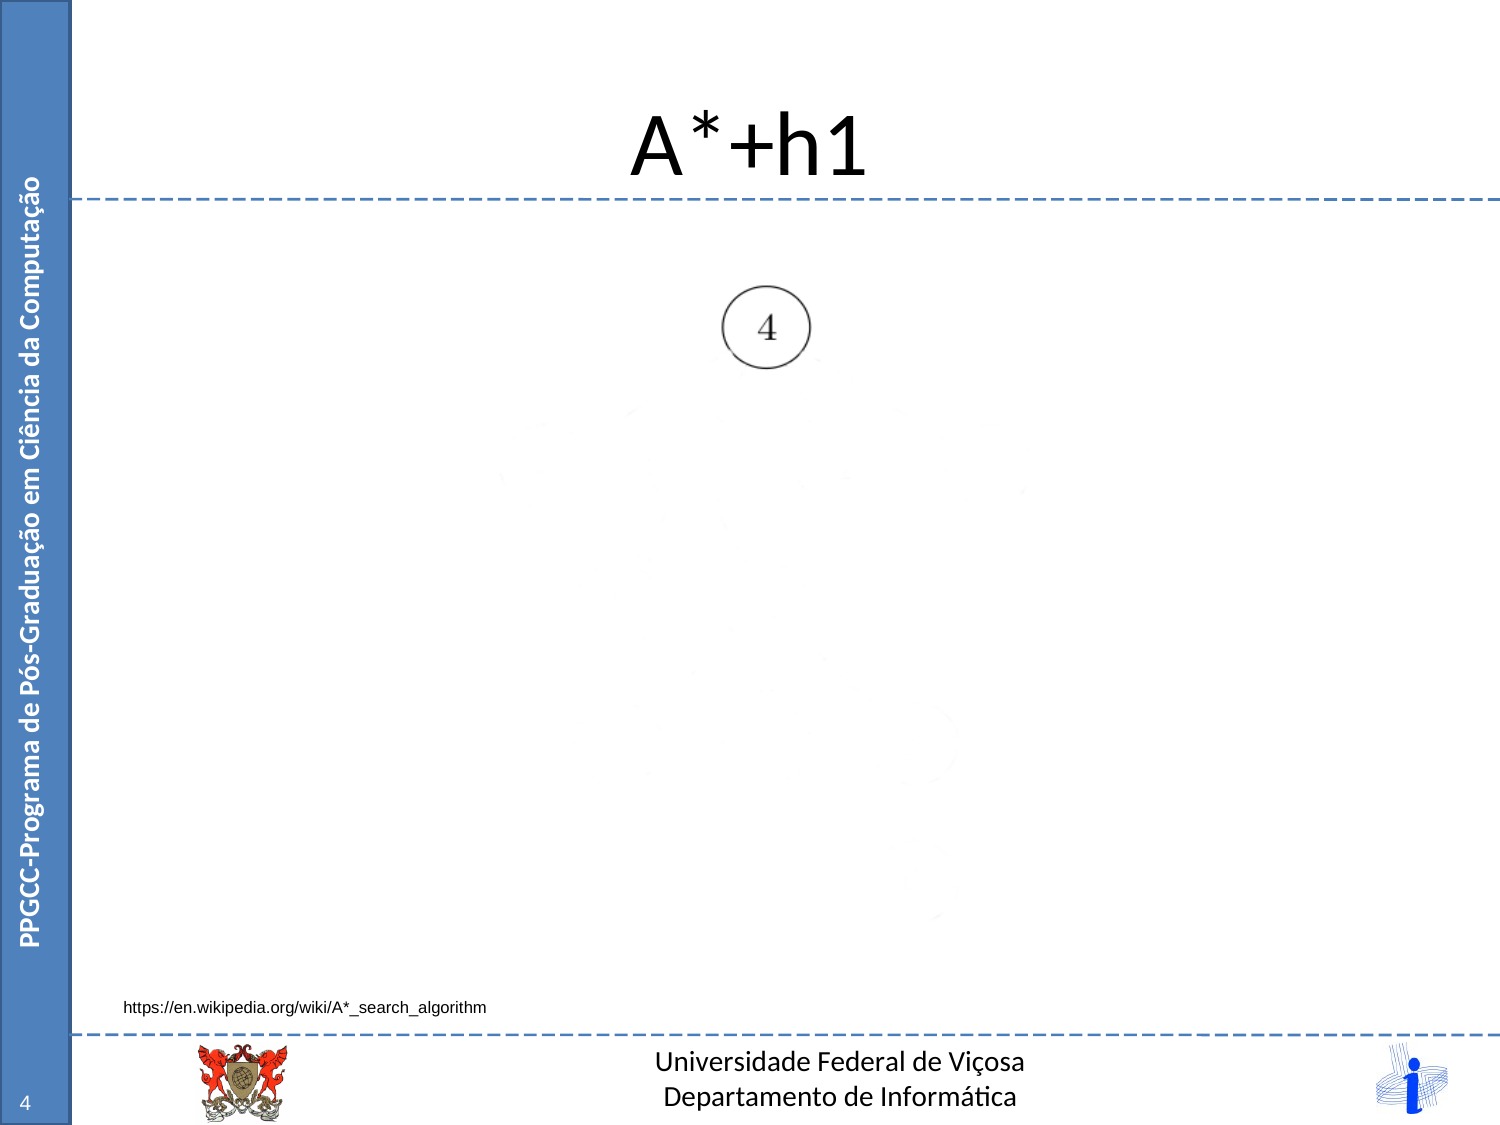

A*+h1
PPGCC-Programa de Pós-Graduação em Ciência da Computação
https://en.wikipedia.org/wiki/A*_search_algorithm
Universidade Federal de Viçosa
Departamento de Informática